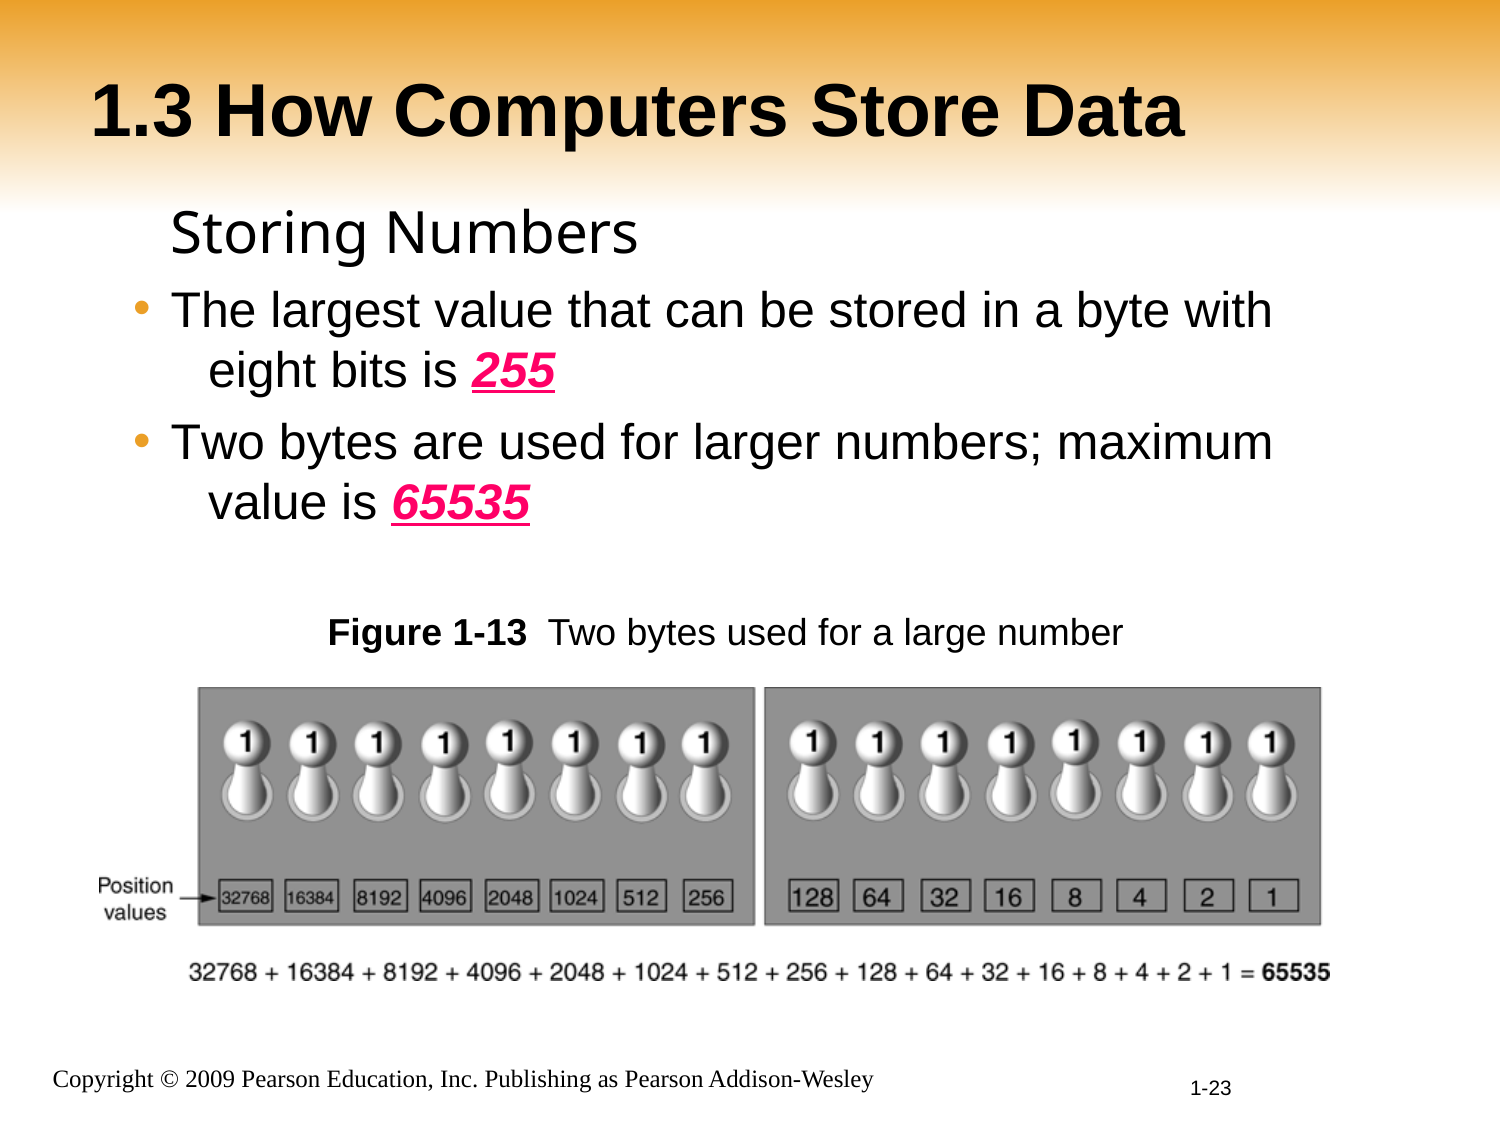

# 1.3 How Computers Store Data
Storing Numbers
The largest value that can be stored in a byte with eight bits is 255
Two bytes are used for larger numbers; maximum value is 65535
Figure 1-13 Two bytes used for a large number